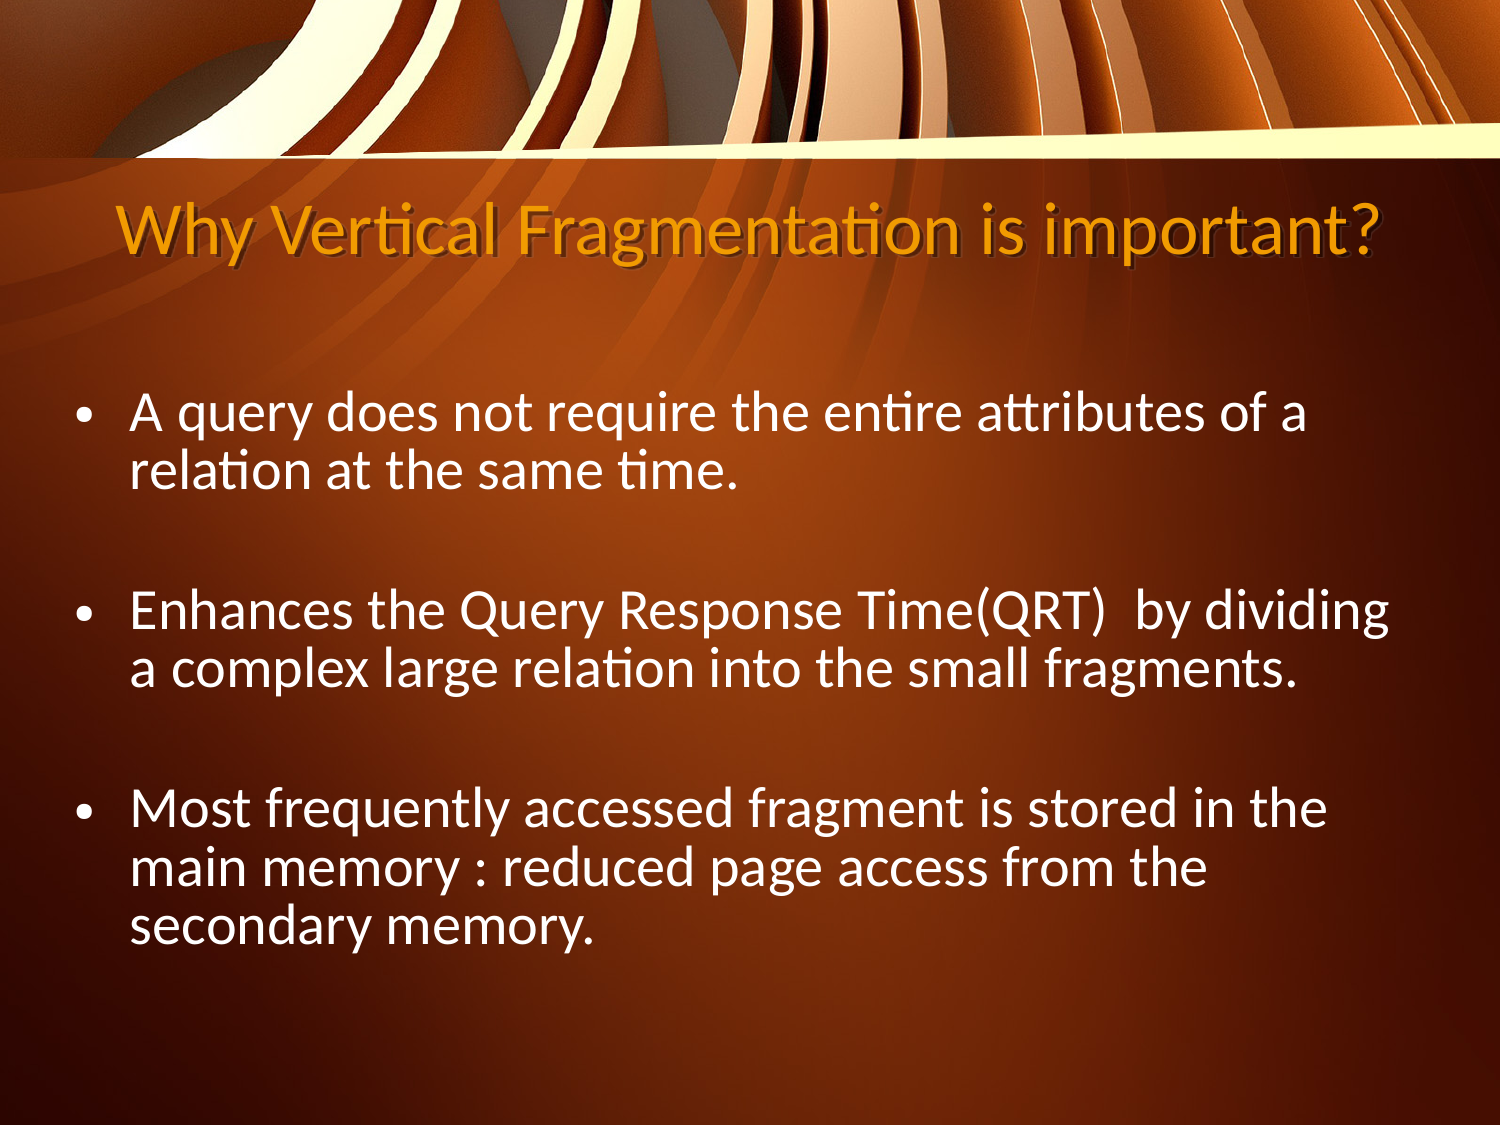

# Why Vertical Fragmentation is important?
A query does not require the entire attributes of a relation at the same time.
Enhances the Query Response Time(QRT) by dividing a complex large relation into the small fragments.
Most frequently accessed fragment is stored in the main memory : reduced page access from the secondary memory.